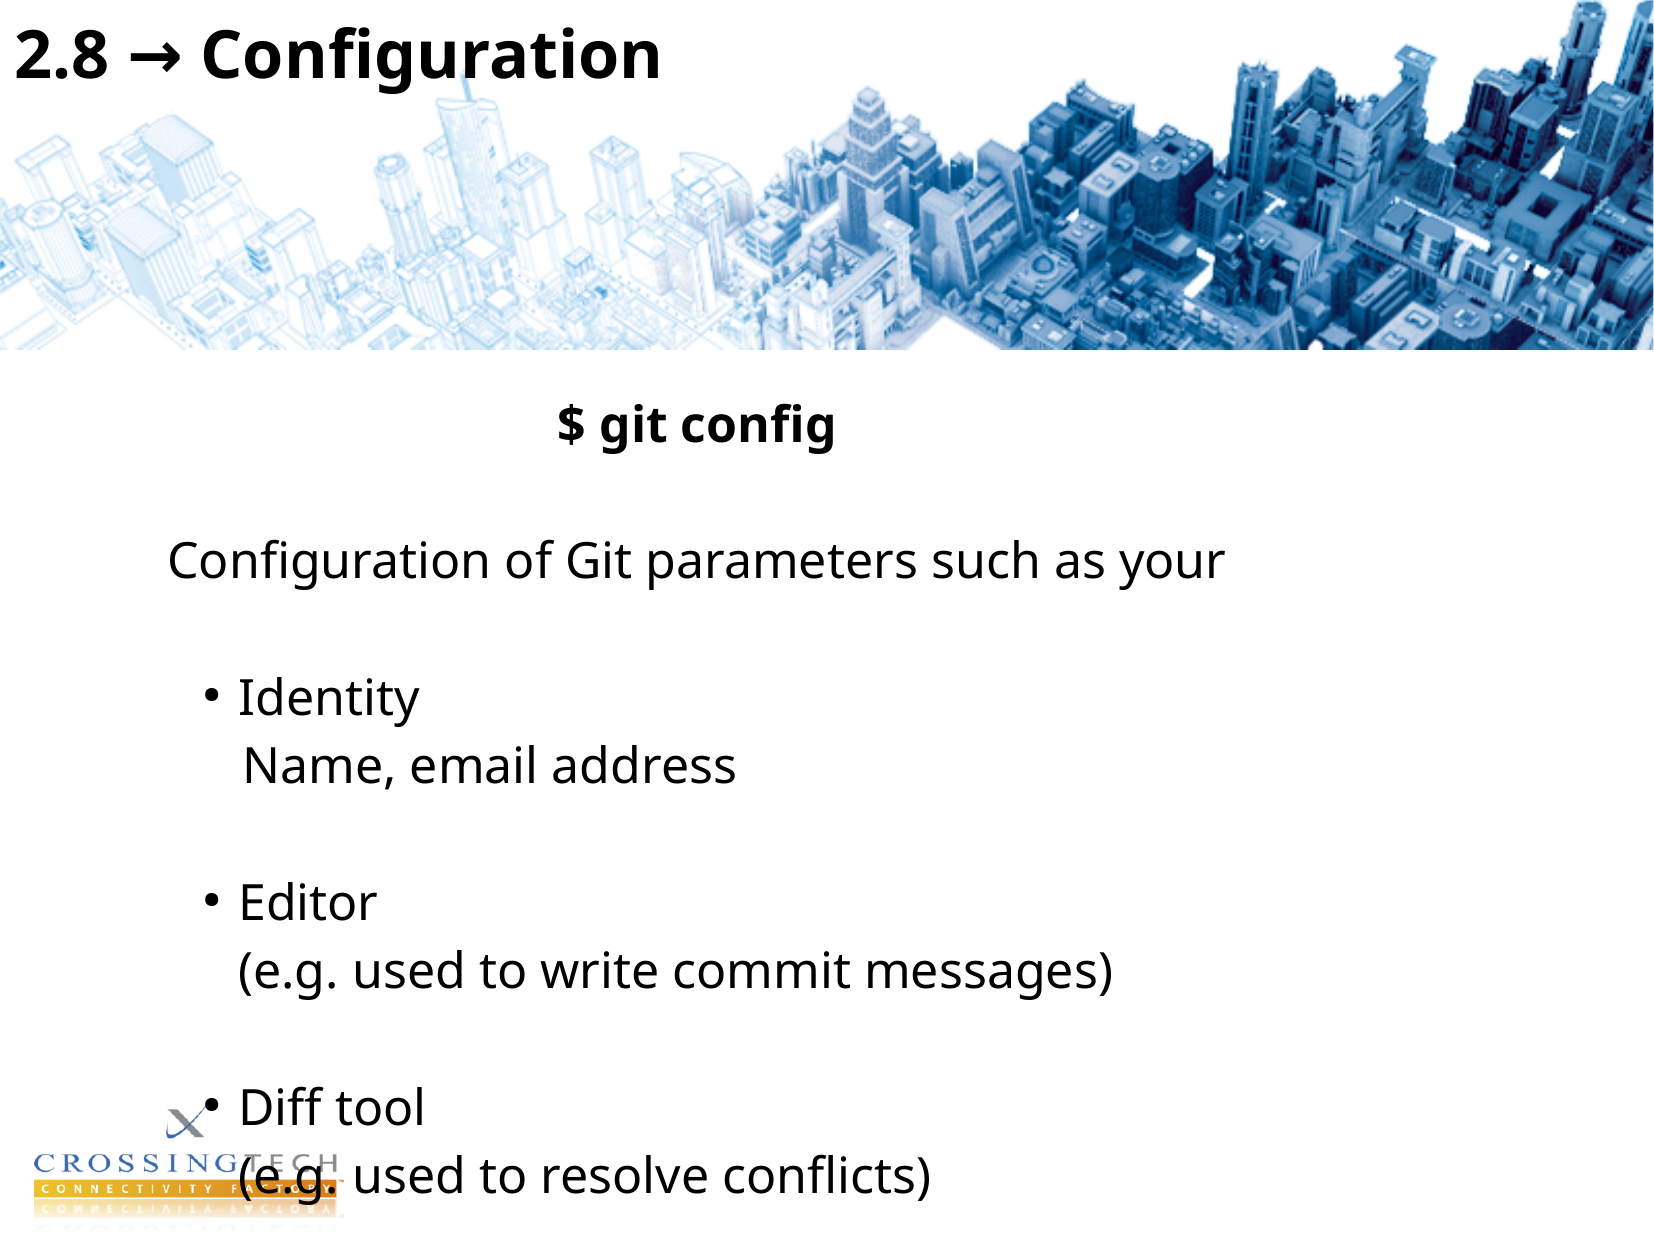

2.8 → Configuration
$ git config
Configuration of Git parameters such as your
Identity
	Name, email address
Editor
(e.g. used to write commit messages)
Diff tool
(e.g. used to resolve conflicts)